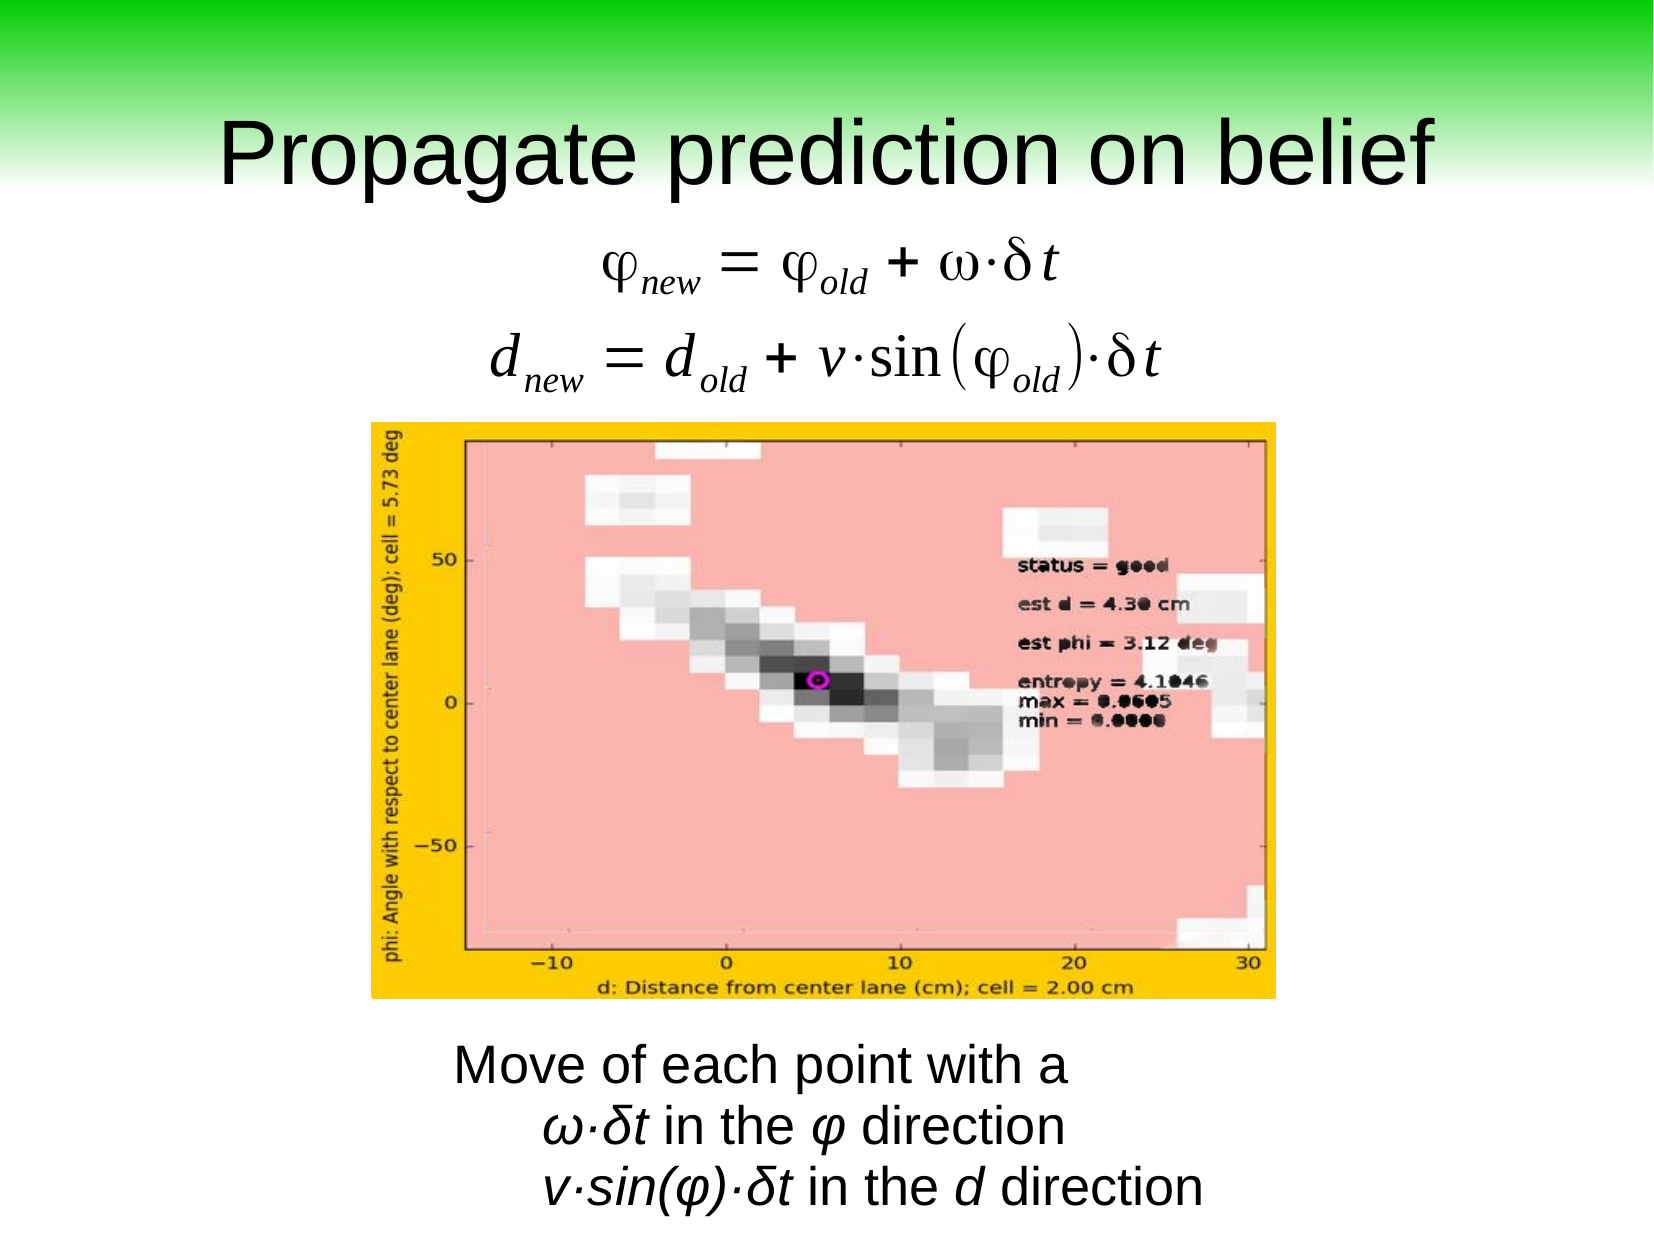

# Propagate prediction on belief
Move of each point with a
	 ω·δt in the φ direction
	 v·sin(φ)·δt in the d direction